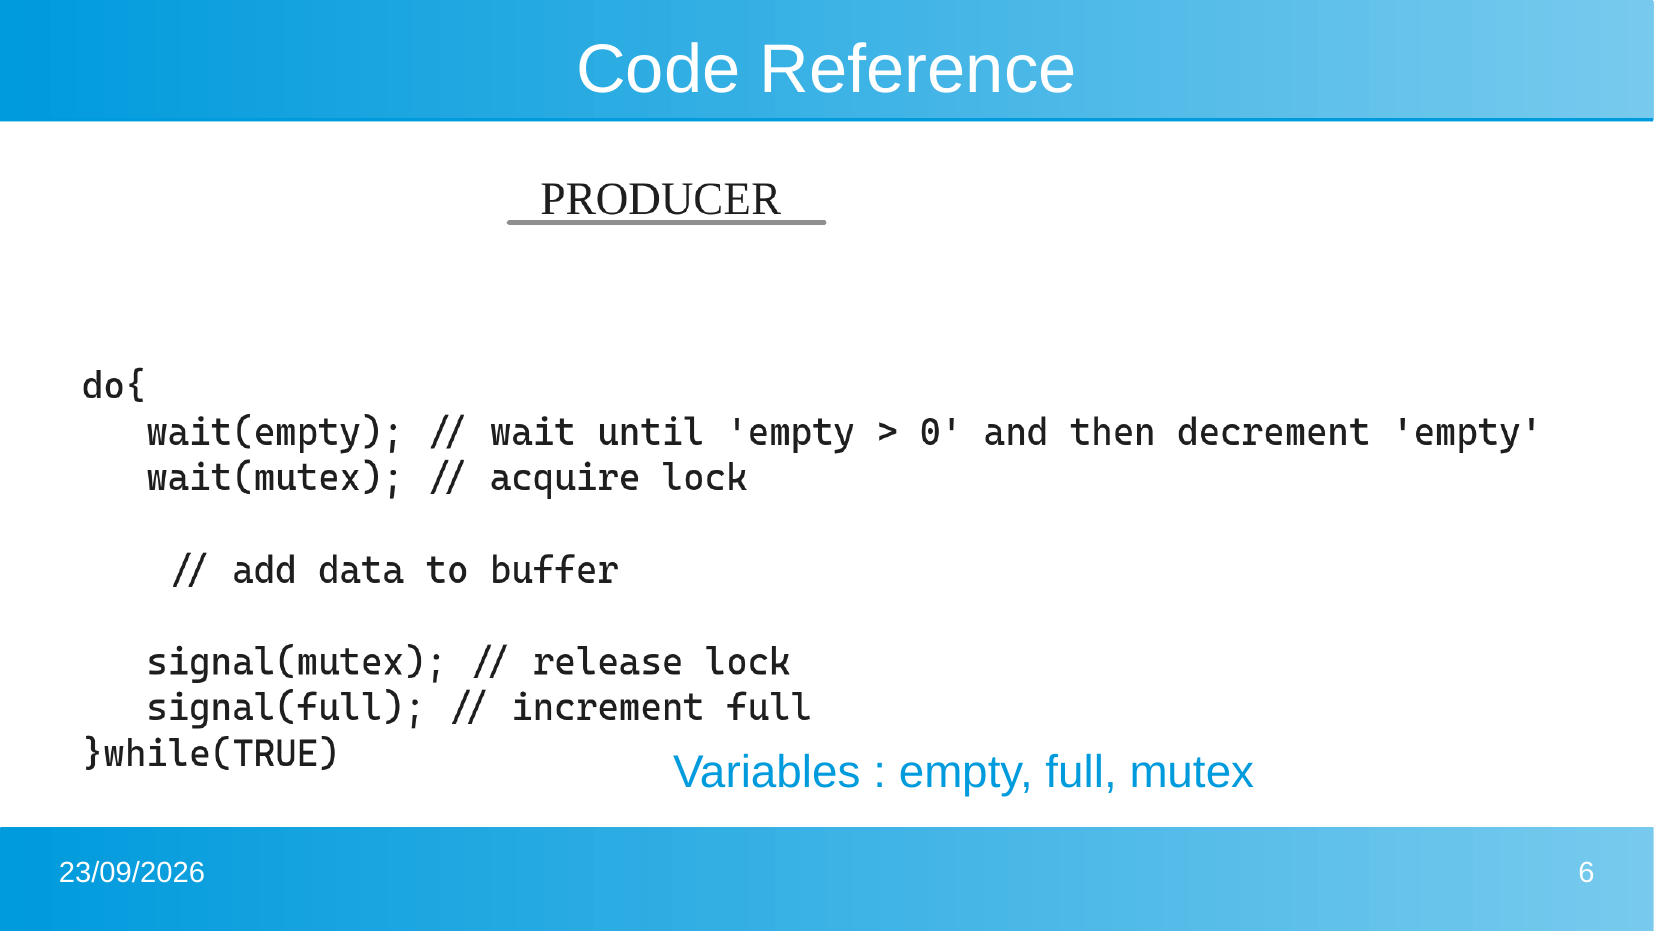

# Code Reference
Variables : empty, full, mutex
6